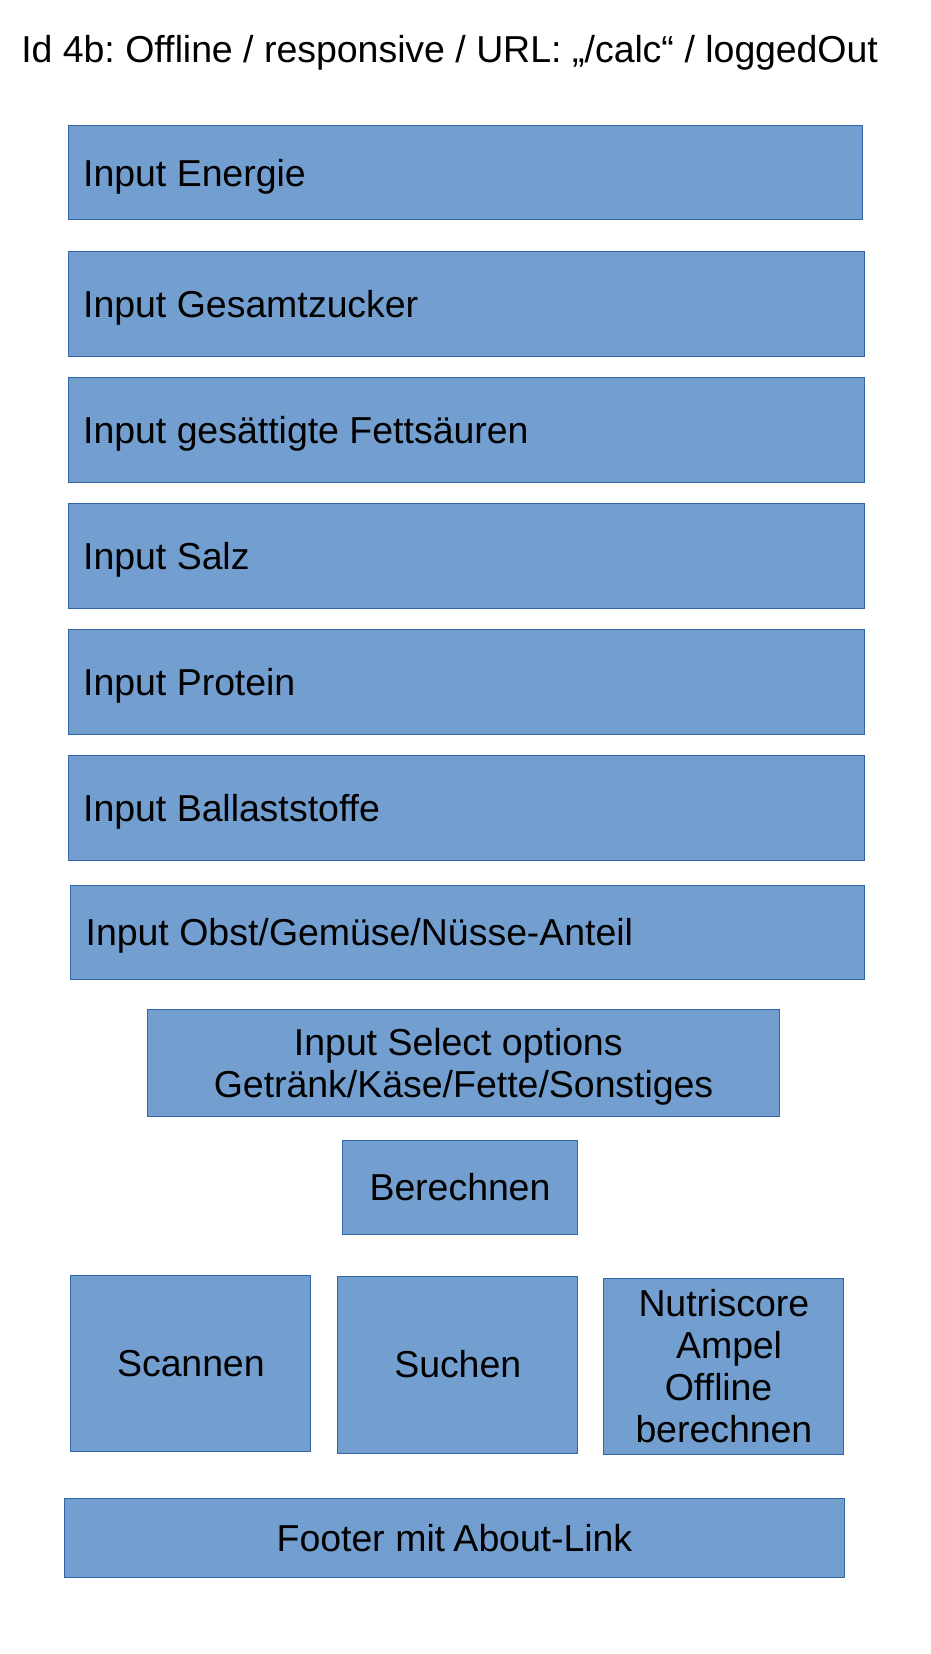

Id 4b: Offline / responsive / URL: „/calc“ / loggedOut
Input Energie
Input Gesamtzucker
Input gesättigte Fettsäuren
Input Salz
Input Protein
Input Ballaststoffe
Input Obst/Gemüse/Nüsse-Anteil
Input Select options
Getränk/Käse/Fette/Sonstiges
Berechnen
Scannen
Suchen
Nutriscore
 Ampel
Offline
berechnen
Footer mit About-Link